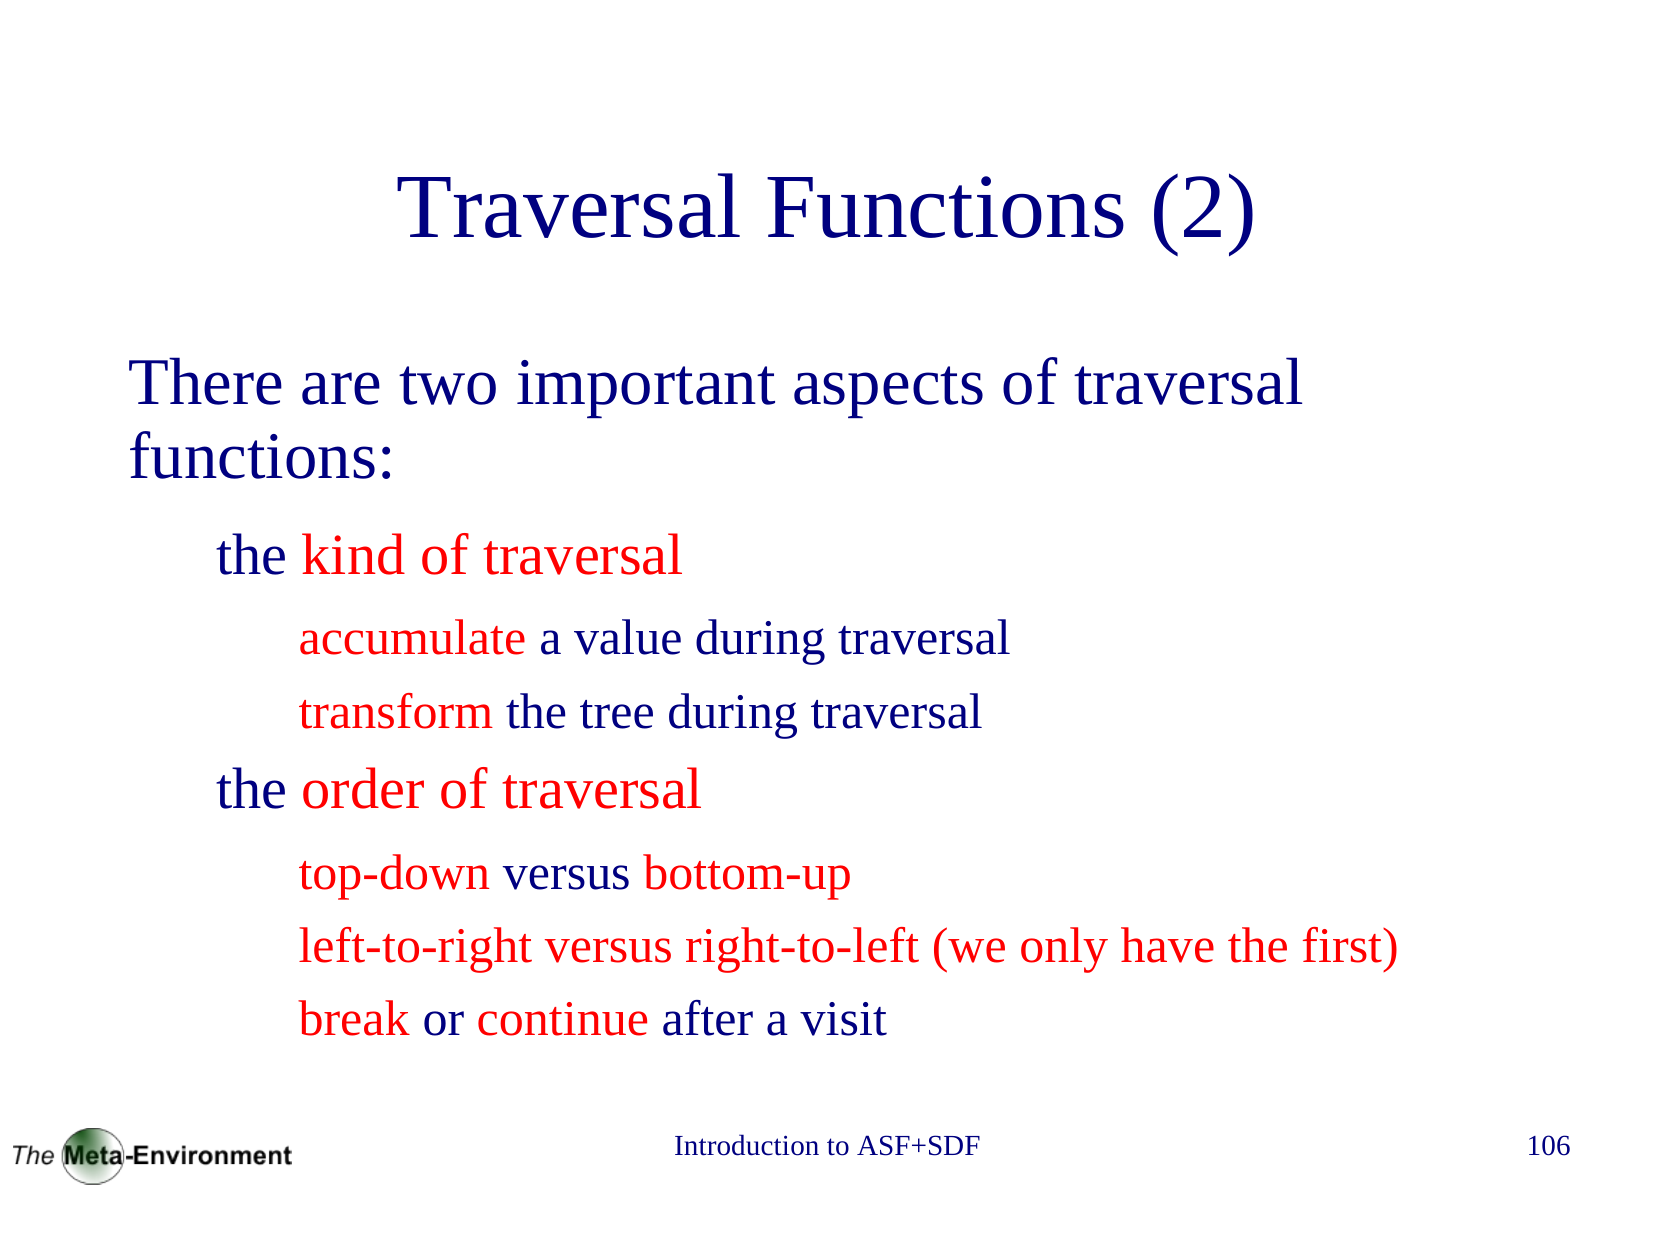

# Traversal Functions (2)
There are two important aspects of traversal functions:
the kind of traversal
accumulate a value during traversal
transform the tree during traversal
the order of traversal
top-down versus bottom-up
left-to-right versus right-to-left (we only have the first)
break or continue after a visit
106